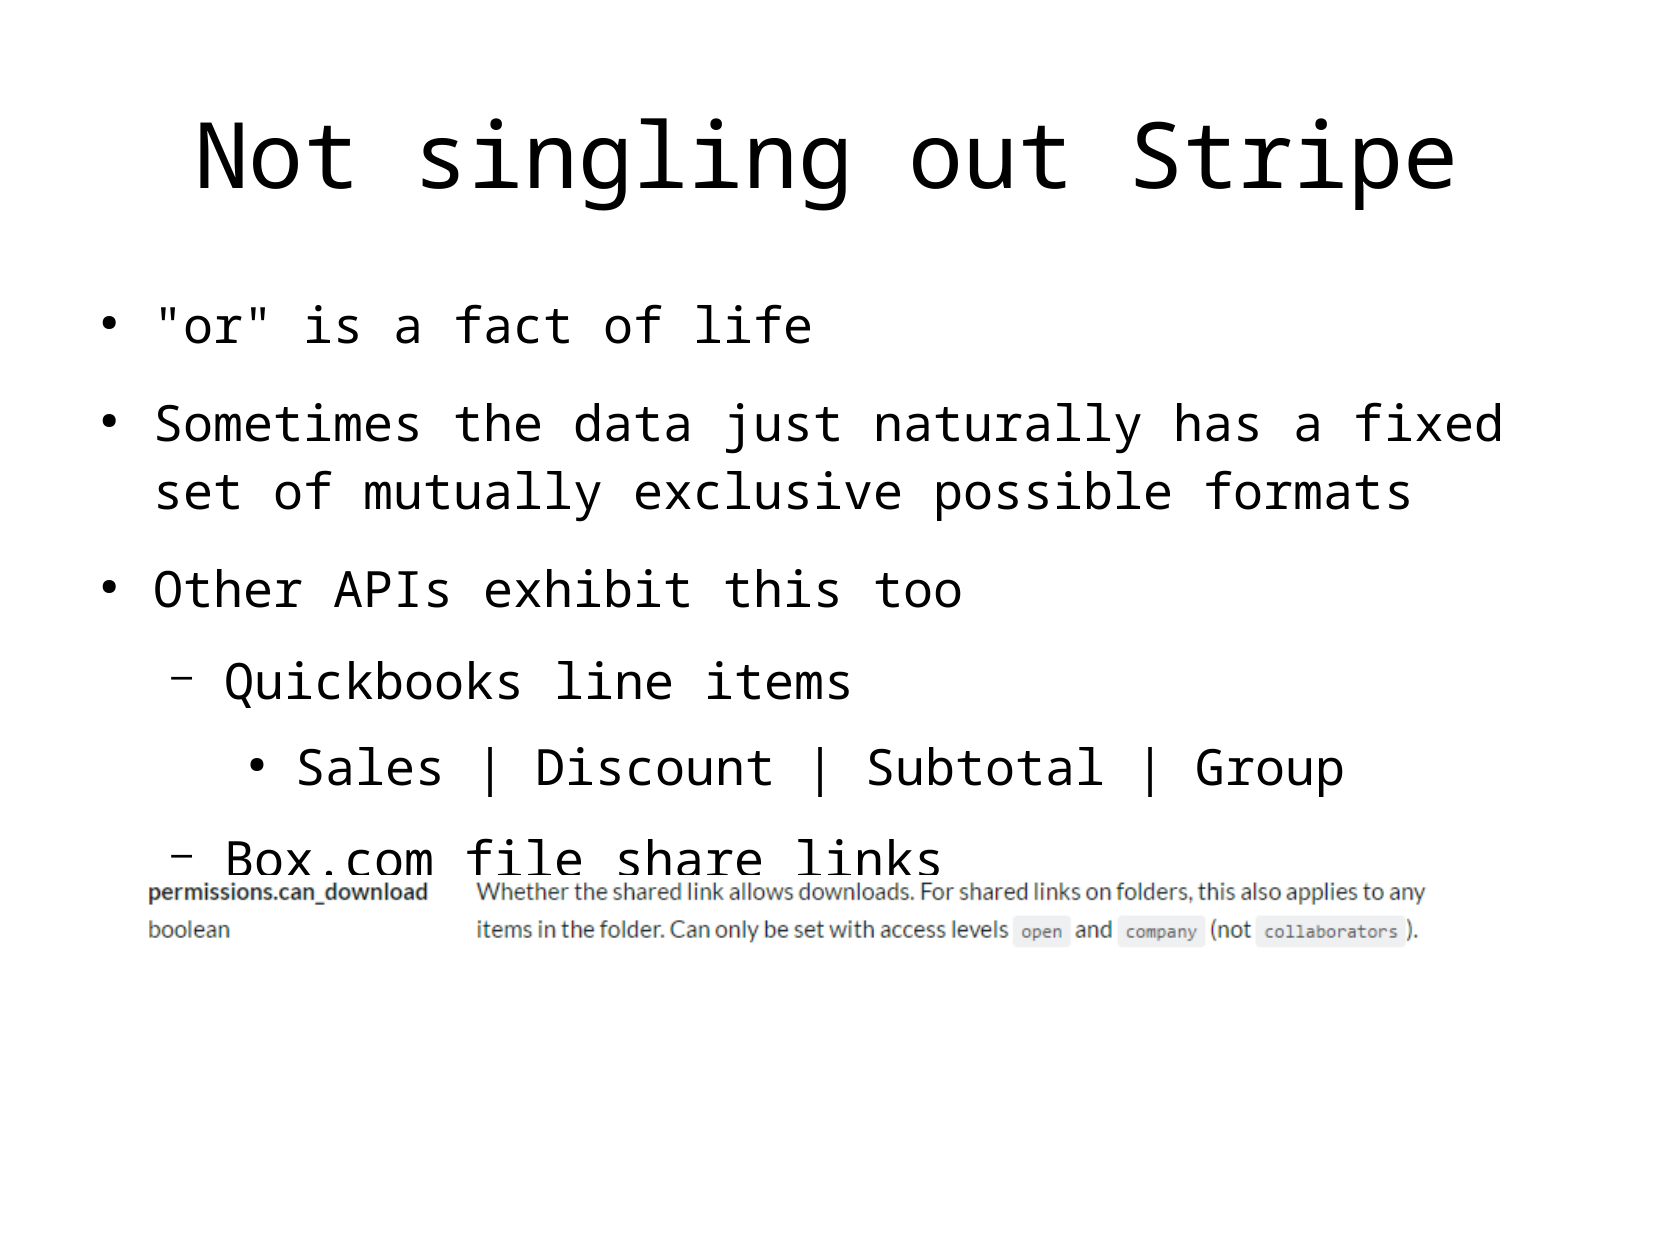

# Not singling out Stripe
"or" is a fact of life
Sometimes the data just naturally has a fixed set of mutually exclusive possible formats
Other APIs exhibit this too
Quickbooks line items
Sales | Discount | Subtotal | Group
Box.com file share links